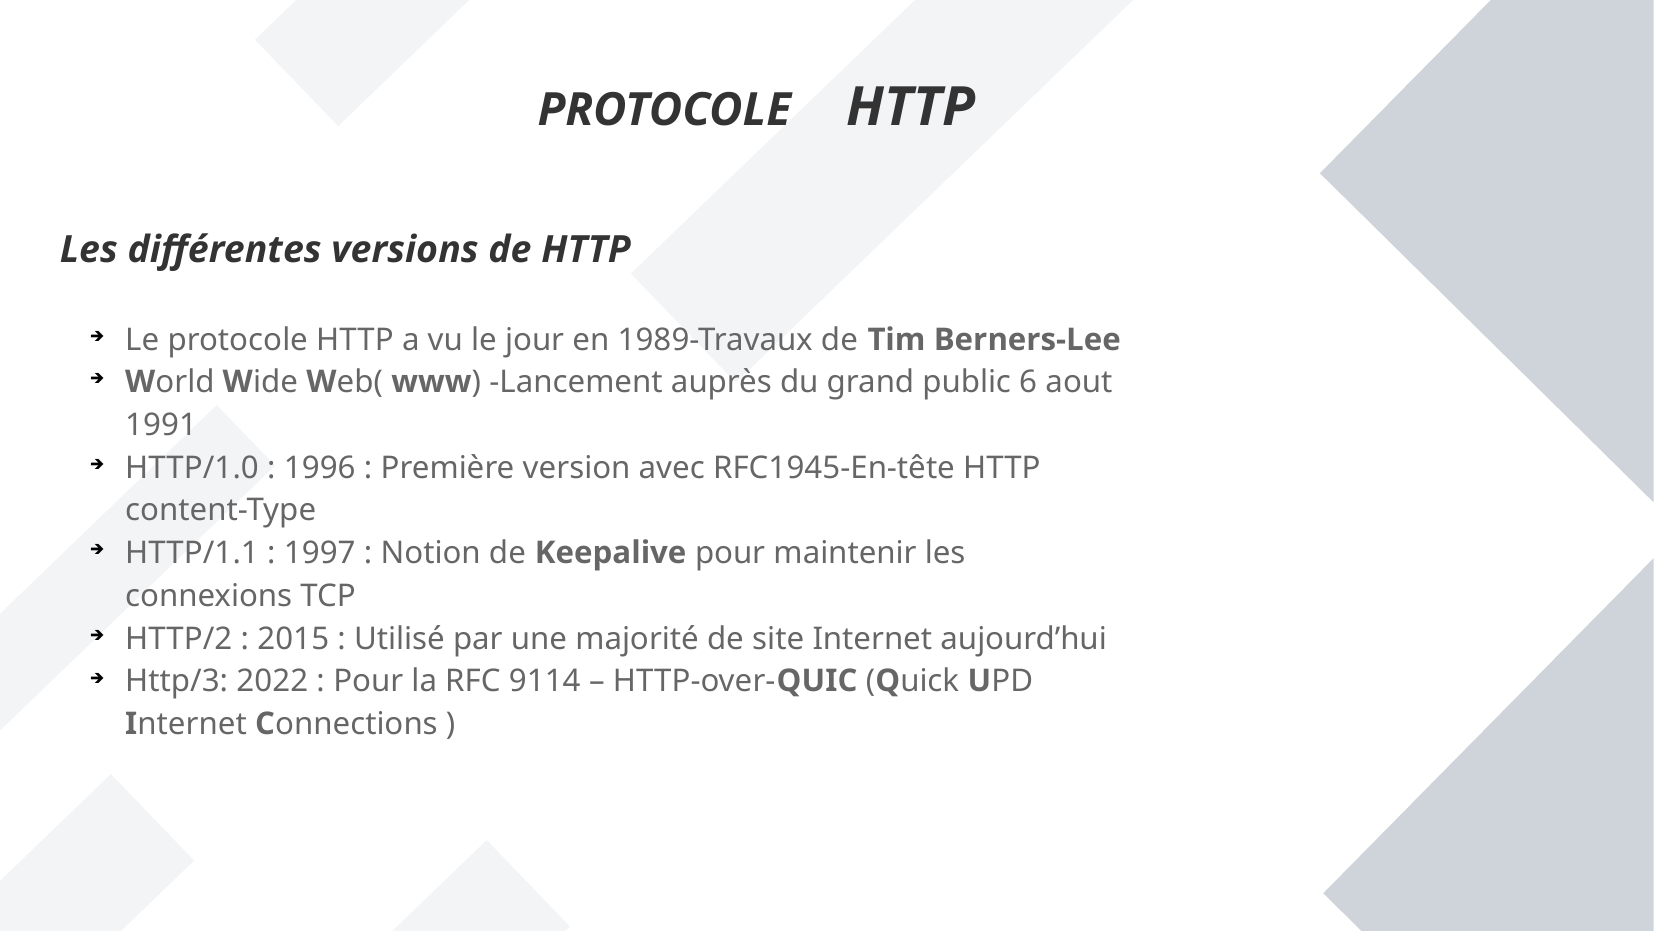

PROTOCOLE HTTP
Les différentes versions de HTTP
Le protocole HTTP a vu le jour en 1989-Travaux de Tim Berners-Lee
World Wide Web( www) -Lancement auprès du grand public 6 aout 1991
HTTP/1.0 : 1996 : Première version avec RFC1945-En-tête HTTP content-Type
HTTP/1.1 : 1997 : Notion de Keepalive pour maintenir les connexions TCP
HTTP/2 : 2015 : Utilisé par une majorité de site Internet aujourd’hui
Http/3: 2022 : Pour la RFC 9114 – HTTP-over-QUIC (Quick UPD Internet Connections )